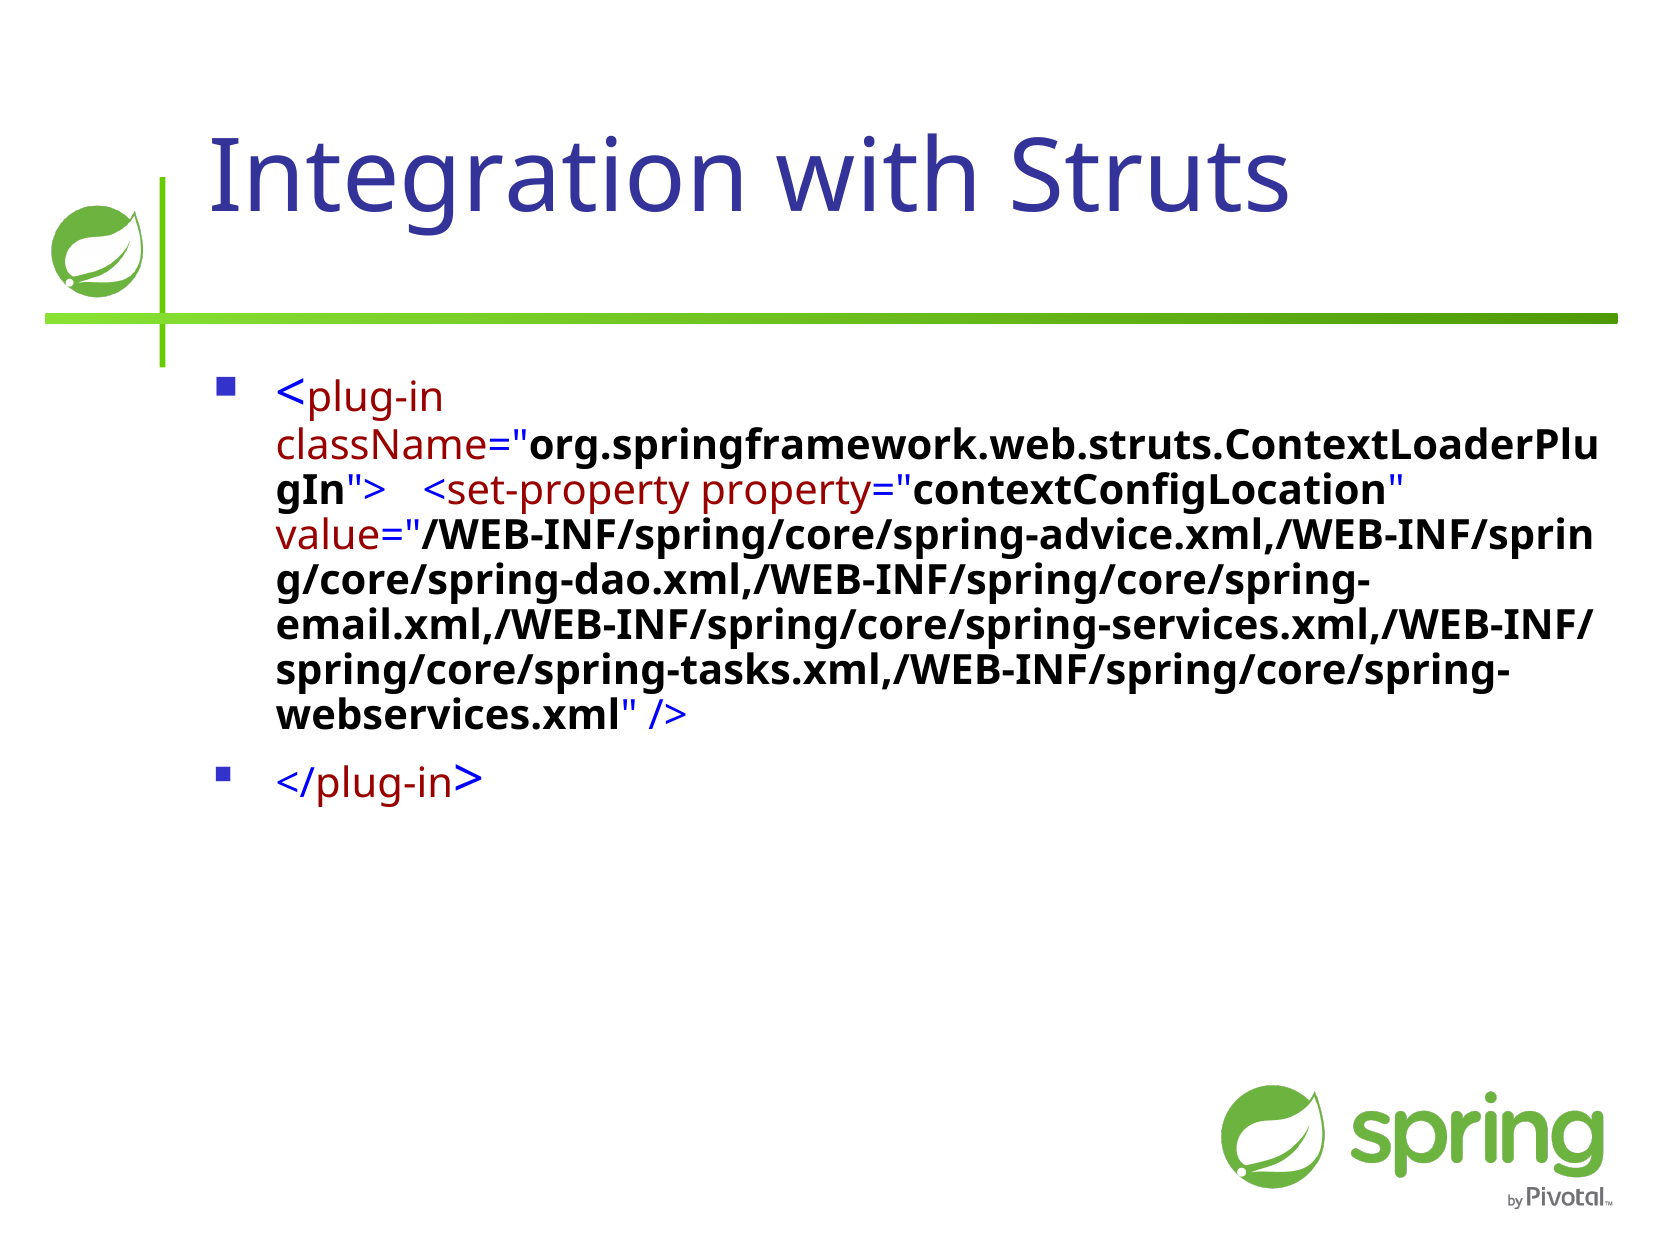

# Integration with Struts
<plug-in className="org.springframework.web.struts.ContextLoaderPlugIn">  <set-property property="contextConfigLocation" value="/WEB-INF/spring/core/spring-advice.xml,/WEB-INF/spring/core/spring-dao.xml,/WEB-INF/spring/core/spring-email.xml,/WEB-INF/spring/core/spring-services.xml,/WEB-INF/spring/core/spring-tasks.xml,/WEB-INF/spring/core/spring-webservices.xml" />
</plug-in>